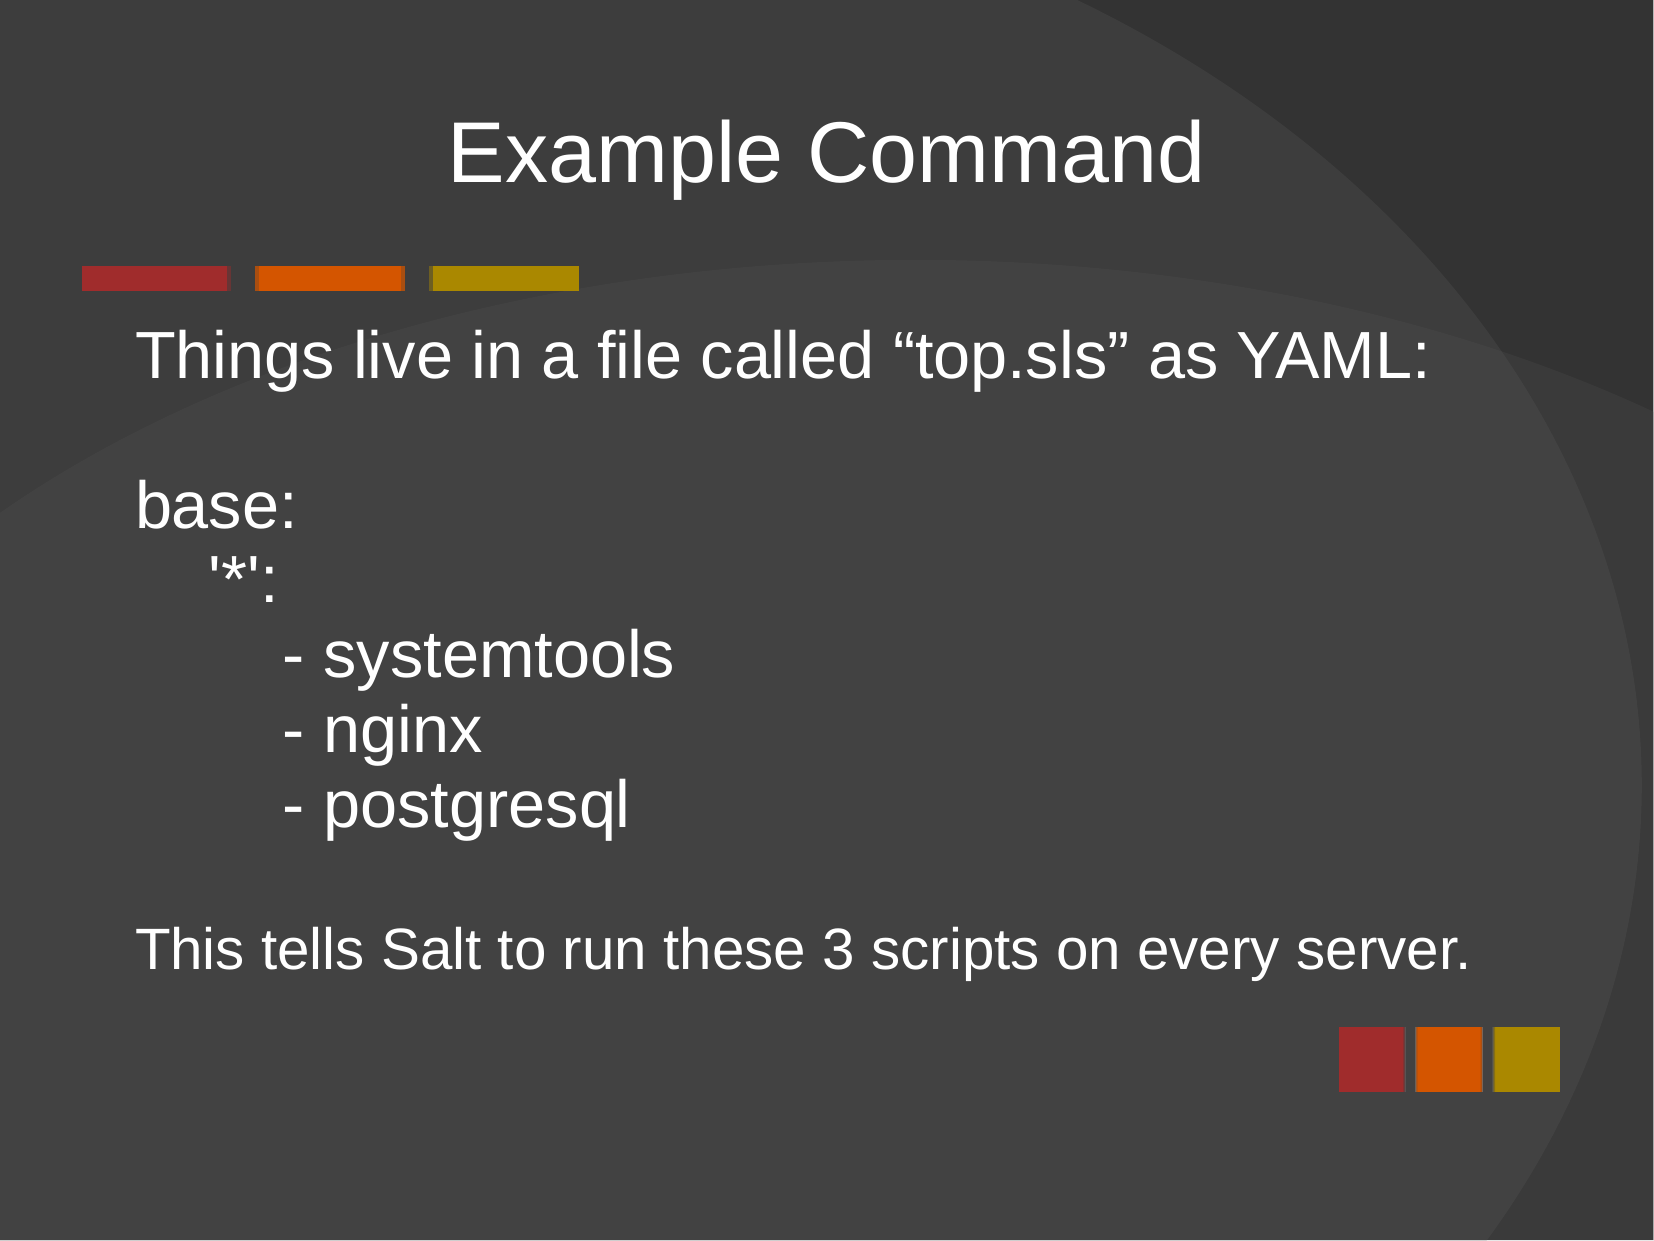

# Example Command
Things live in a file called “top.sls” as YAML:
base:
 '*':
 - systemtools
 - nginx
 - postgresql
This tells Salt to run these 3 scripts on every server.